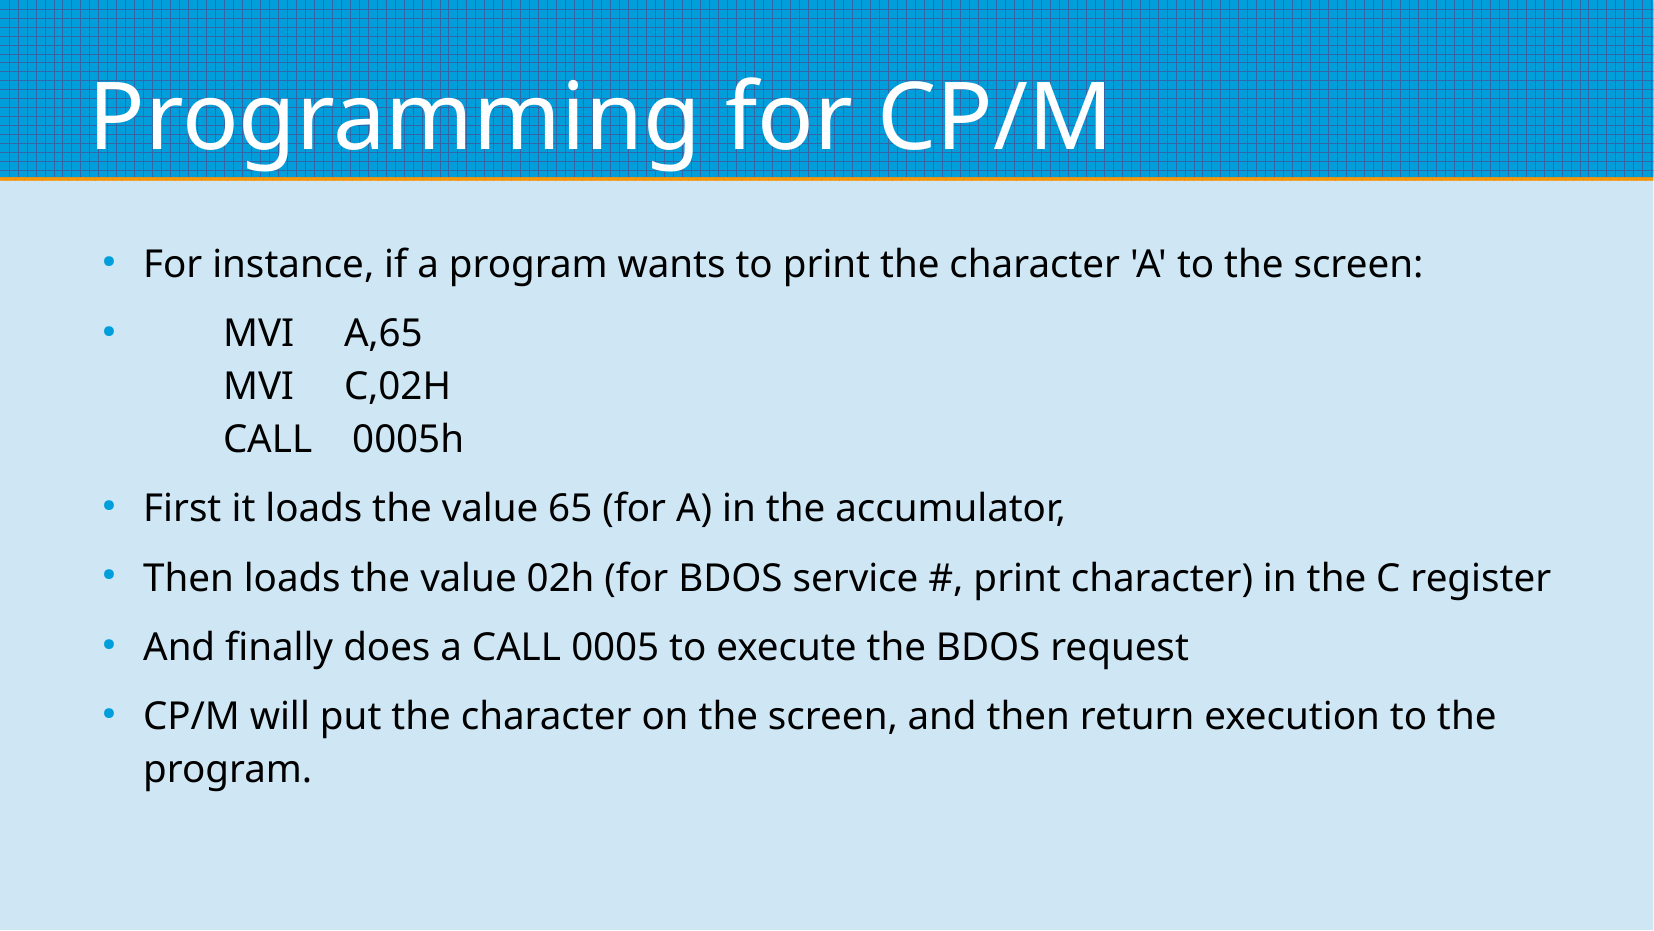

# Programming for CP/M
For instance, if a program wants to print the character 'A' to the screen:
 MVI A,65
 MVI C,02H
 CALL 0005h
First it loads the value 65 (for A) in the accumulator,
Then loads the value 02h (for BDOS service #, print character) in the C register
And finally does a CALL 0005 to execute the BDOS request
CP/M will put the character on the screen, and then return execution to the program.